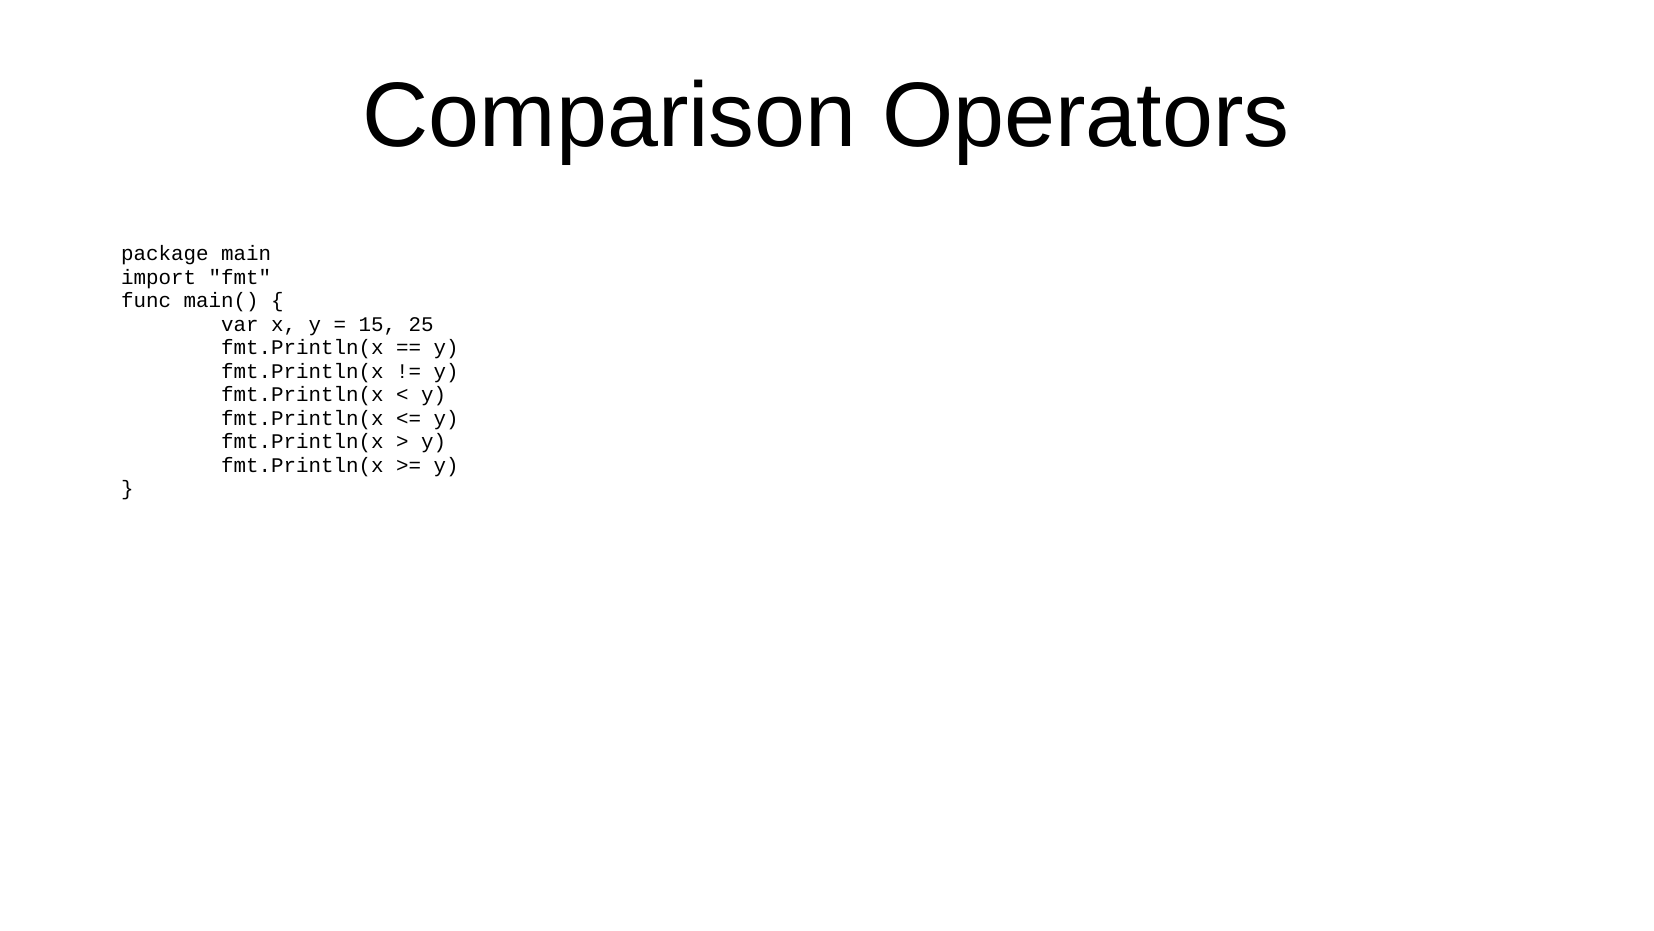

# Comparison Operators
package main
import "fmt"
func main() {
 var x, y = 15, 25
 fmt.Println(x == y)
 fmt.Println(x != y)
 fmt.Println(x < y)
 fmt.Println(x <= y)
 fmt.Println(x > y)
 fmt.Println(x >= y)
}